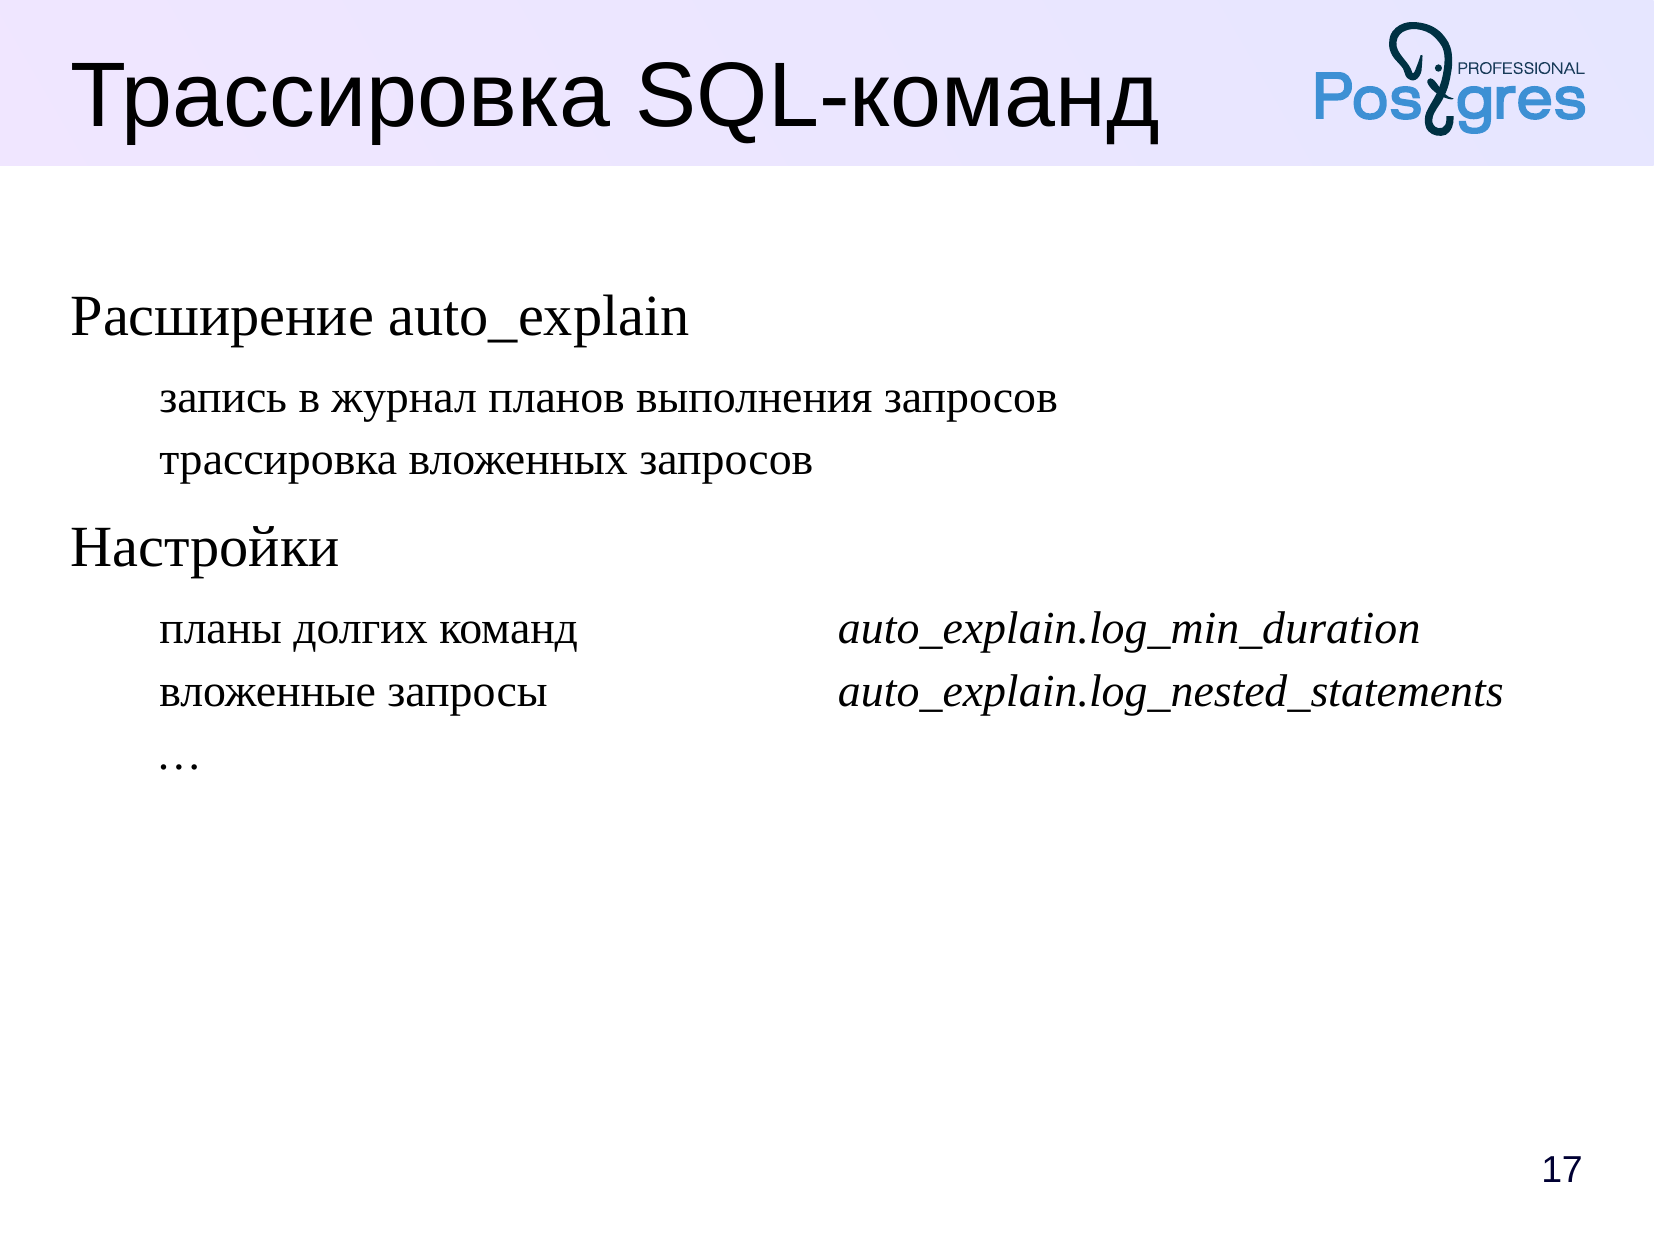

# Трассировка SQL-команд
Расширение auto_explain
запись в журнал планов выполнения запросов
трассировка вложенных запросов
Настройки
планы долгих команд	auto_explain.log_min_duration
вложенные запросы	auto_explain.log_nested_statements
…